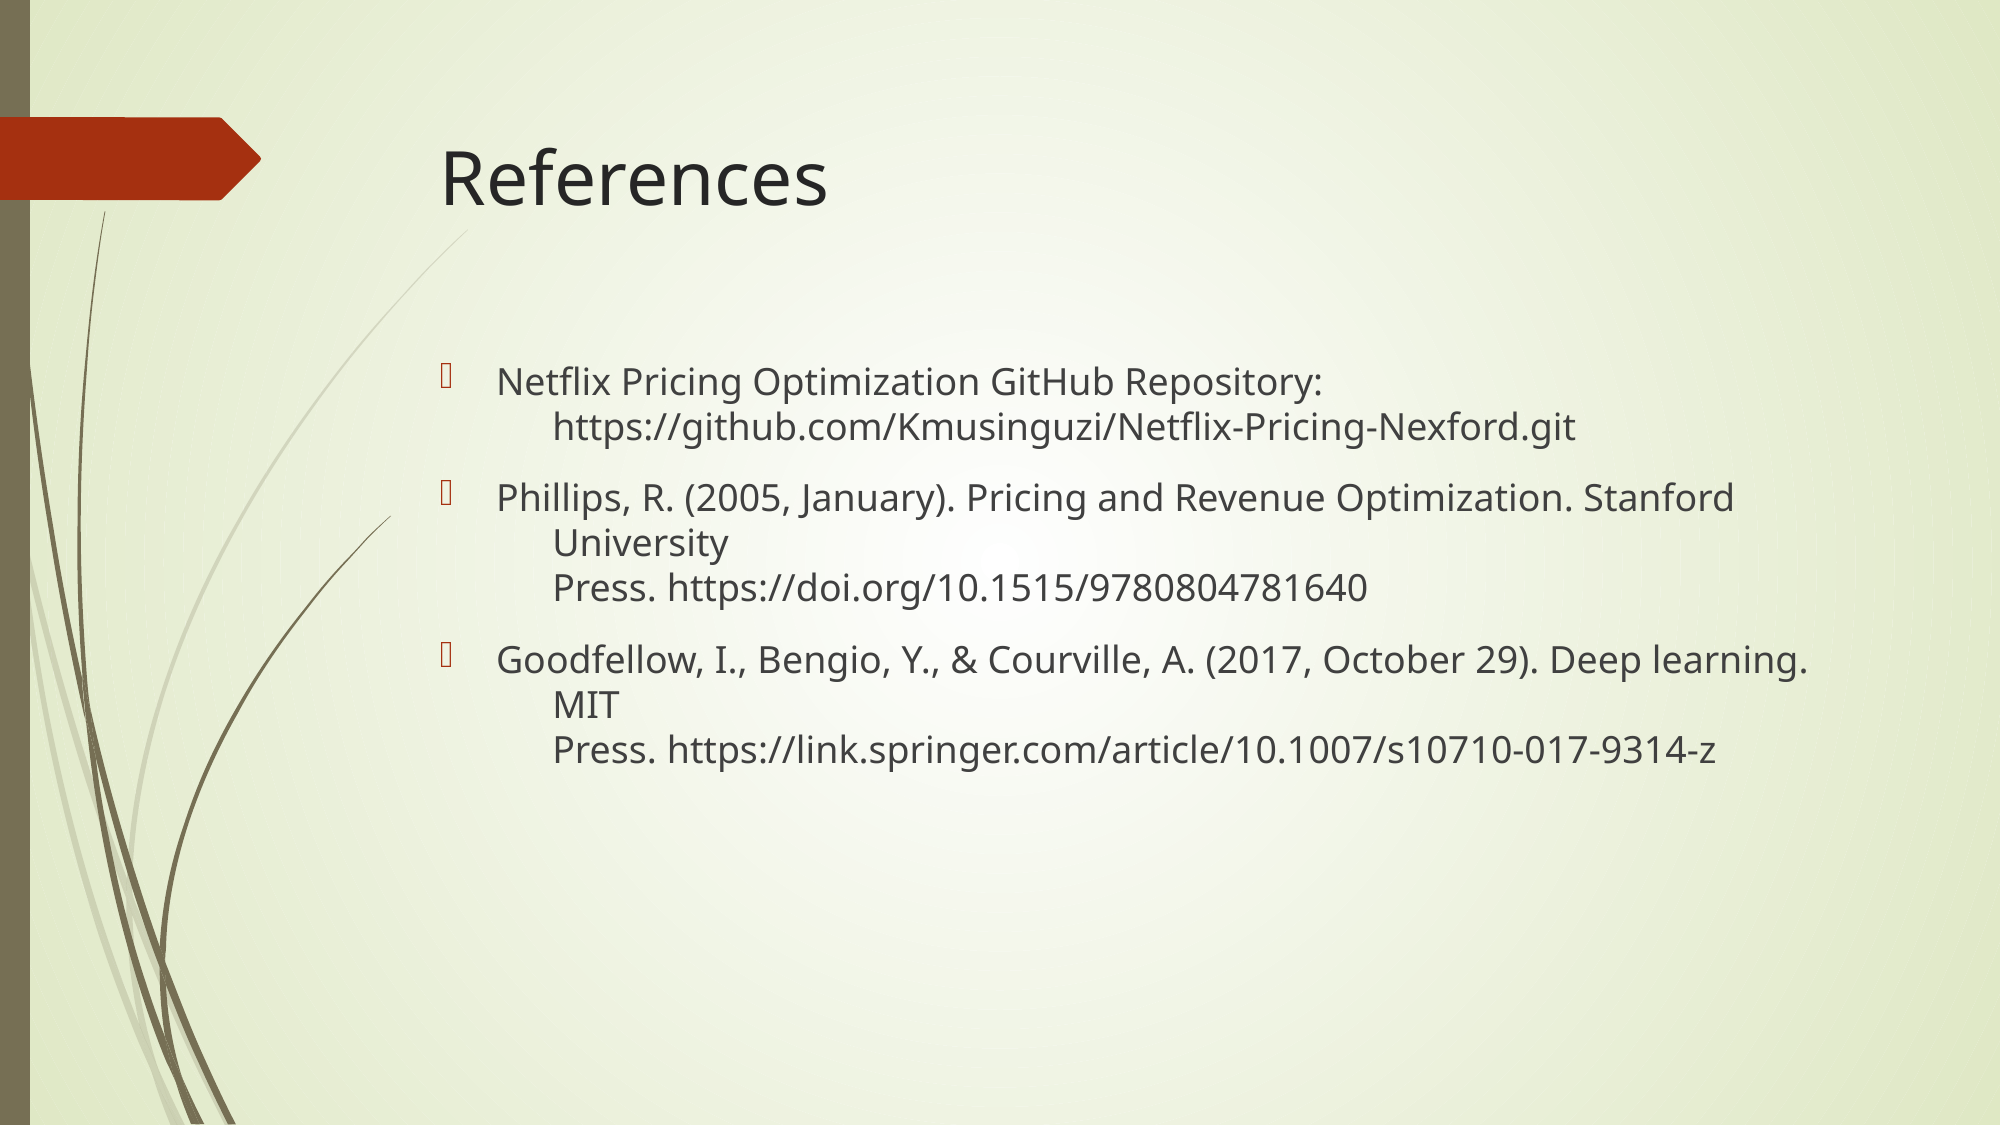

# References
Netflix Pricing Optimization GitHub Repository: https://github.com/Kmusinguzi/Netflix-Pricing-Nexford.git
Phillips, R. (2005, January). Pricing and Revenue Optimization. Stanford University
Press. https://doi.org/10.1515/9780804781640
Goodfellow, I., Bengio, Y., & Courville, A. (2017, October 29). Deep learning. MIT
Press. https://link.springer.com/article/10.1007/s10710-017-9314-z